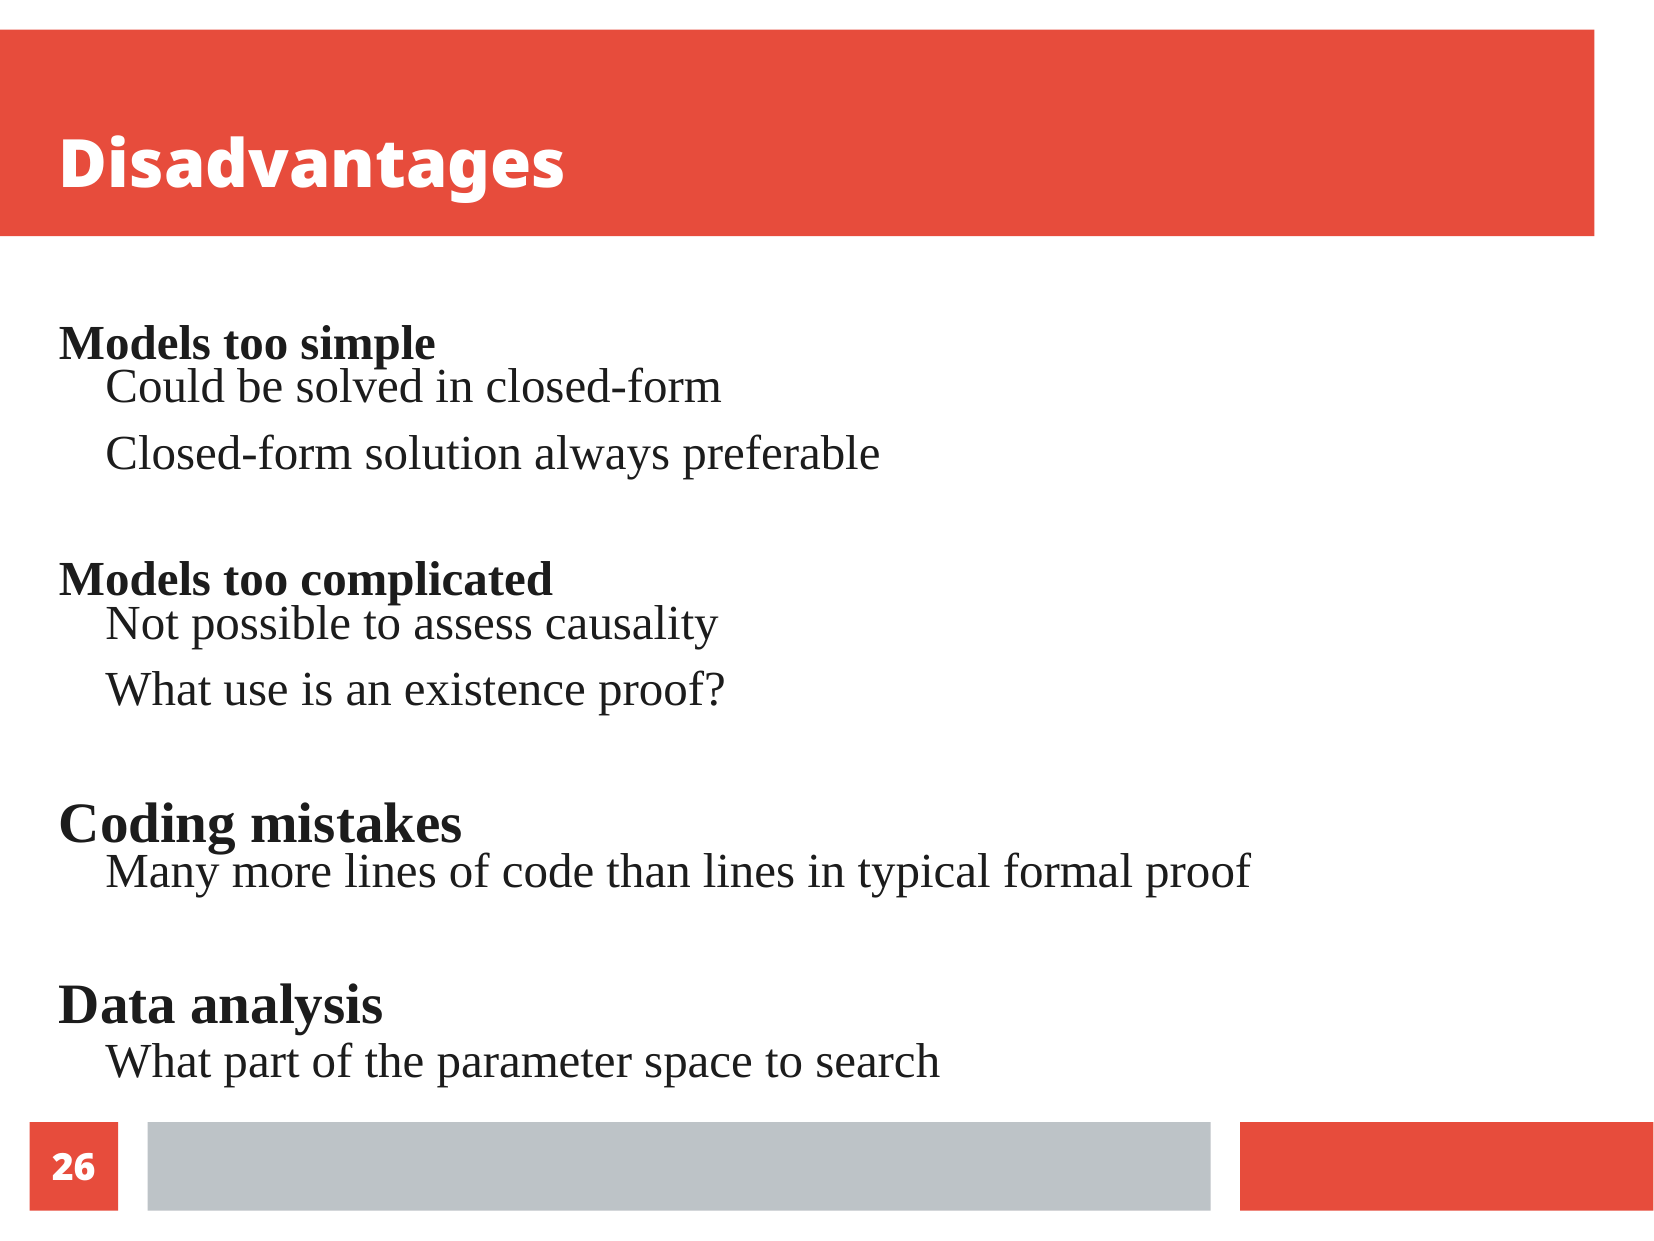

# Disadvantages
Models too simple
Could be solved in closed-form
Closed-form solution always preferable
Models too complicated
Not possible to assess causality
What use is an existence proof?
Coding mistakes
Many more lines of code than lines in typical formal proof
Data analysis
What part of the parameter space to search
26